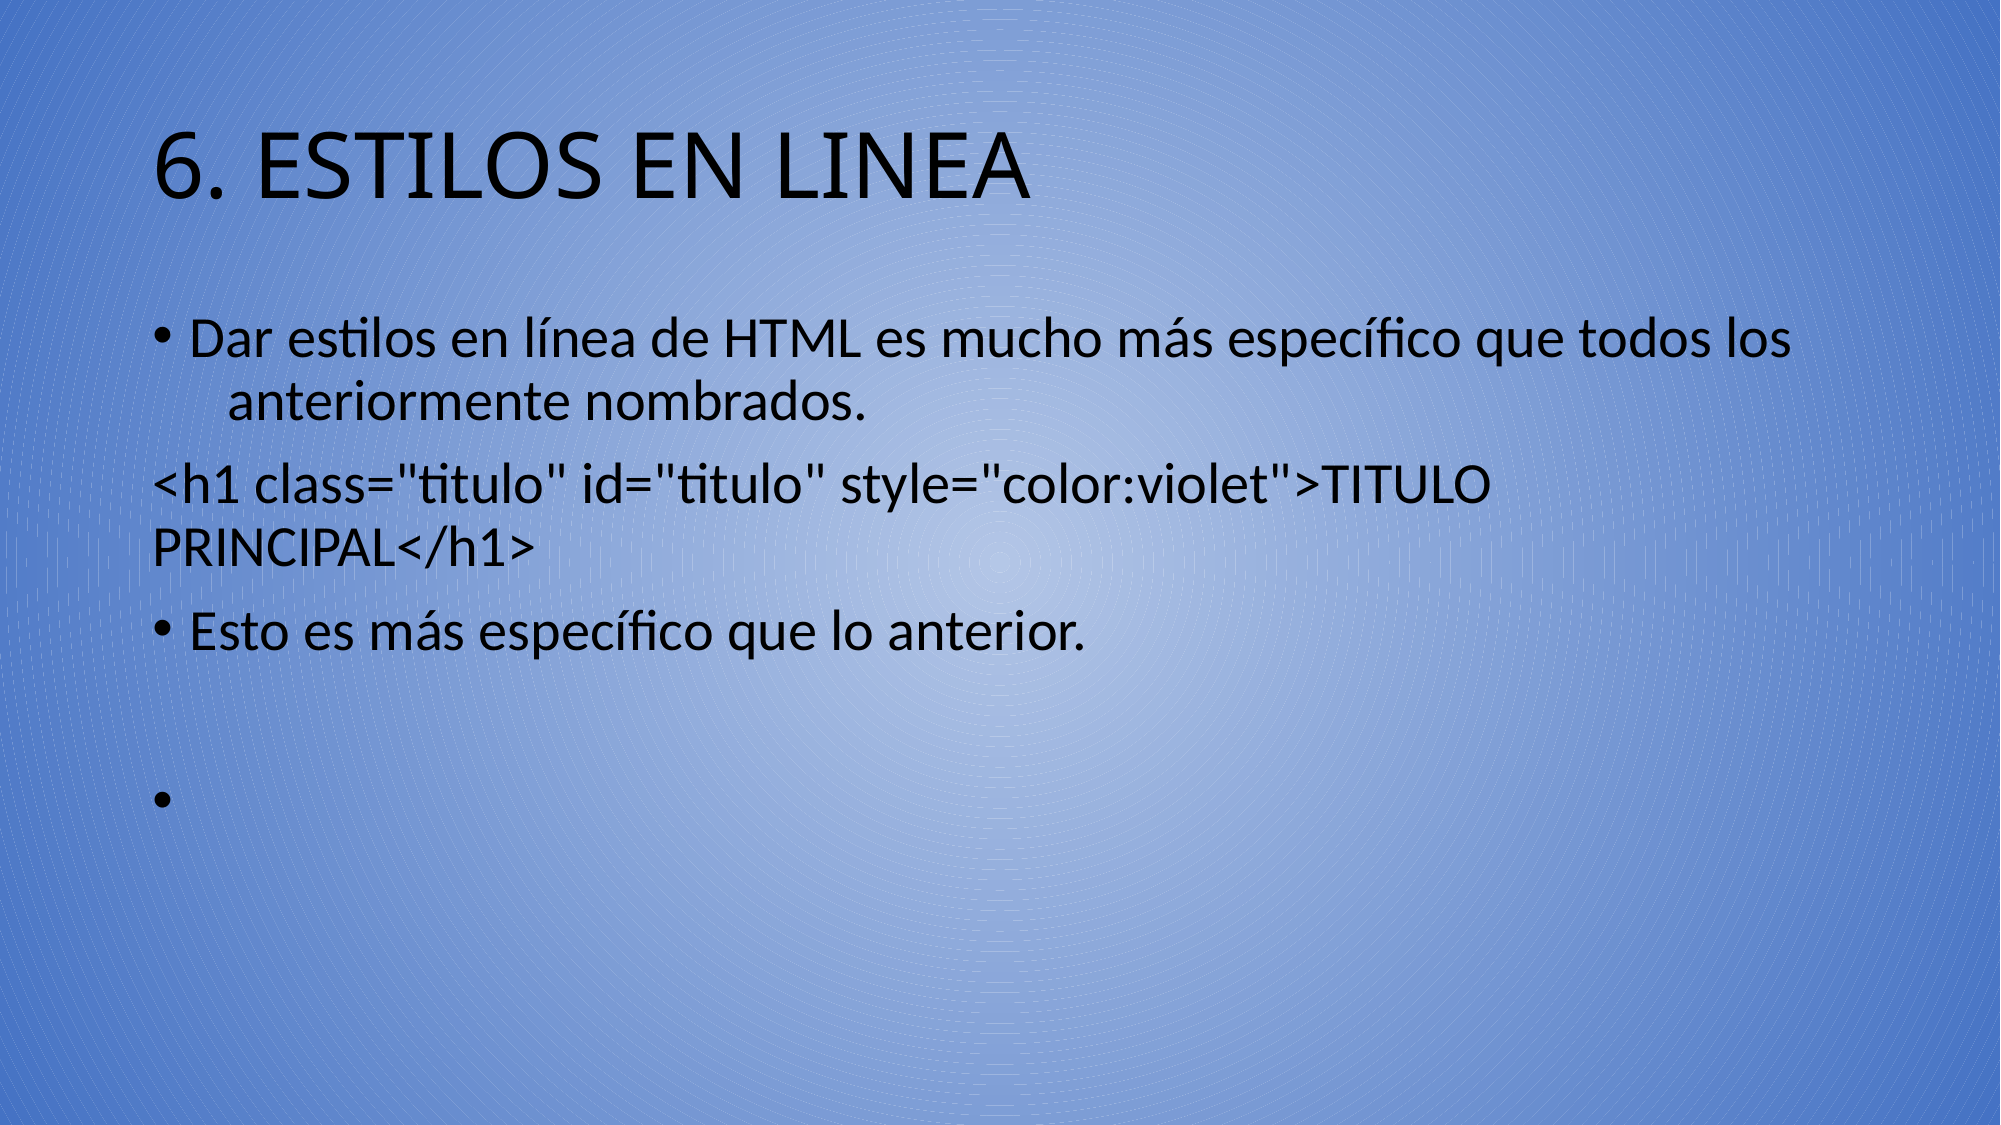

# 6. ESTILOS EN LINEA
Dar estilos en línea de HTML es mucho más específico que todos los anteriormente nombrados.
<h1 class="titulo" id="titulo" style="color:violet">TITULO PRINCIPAL</h1>
Esto es más específico que lo anterior.